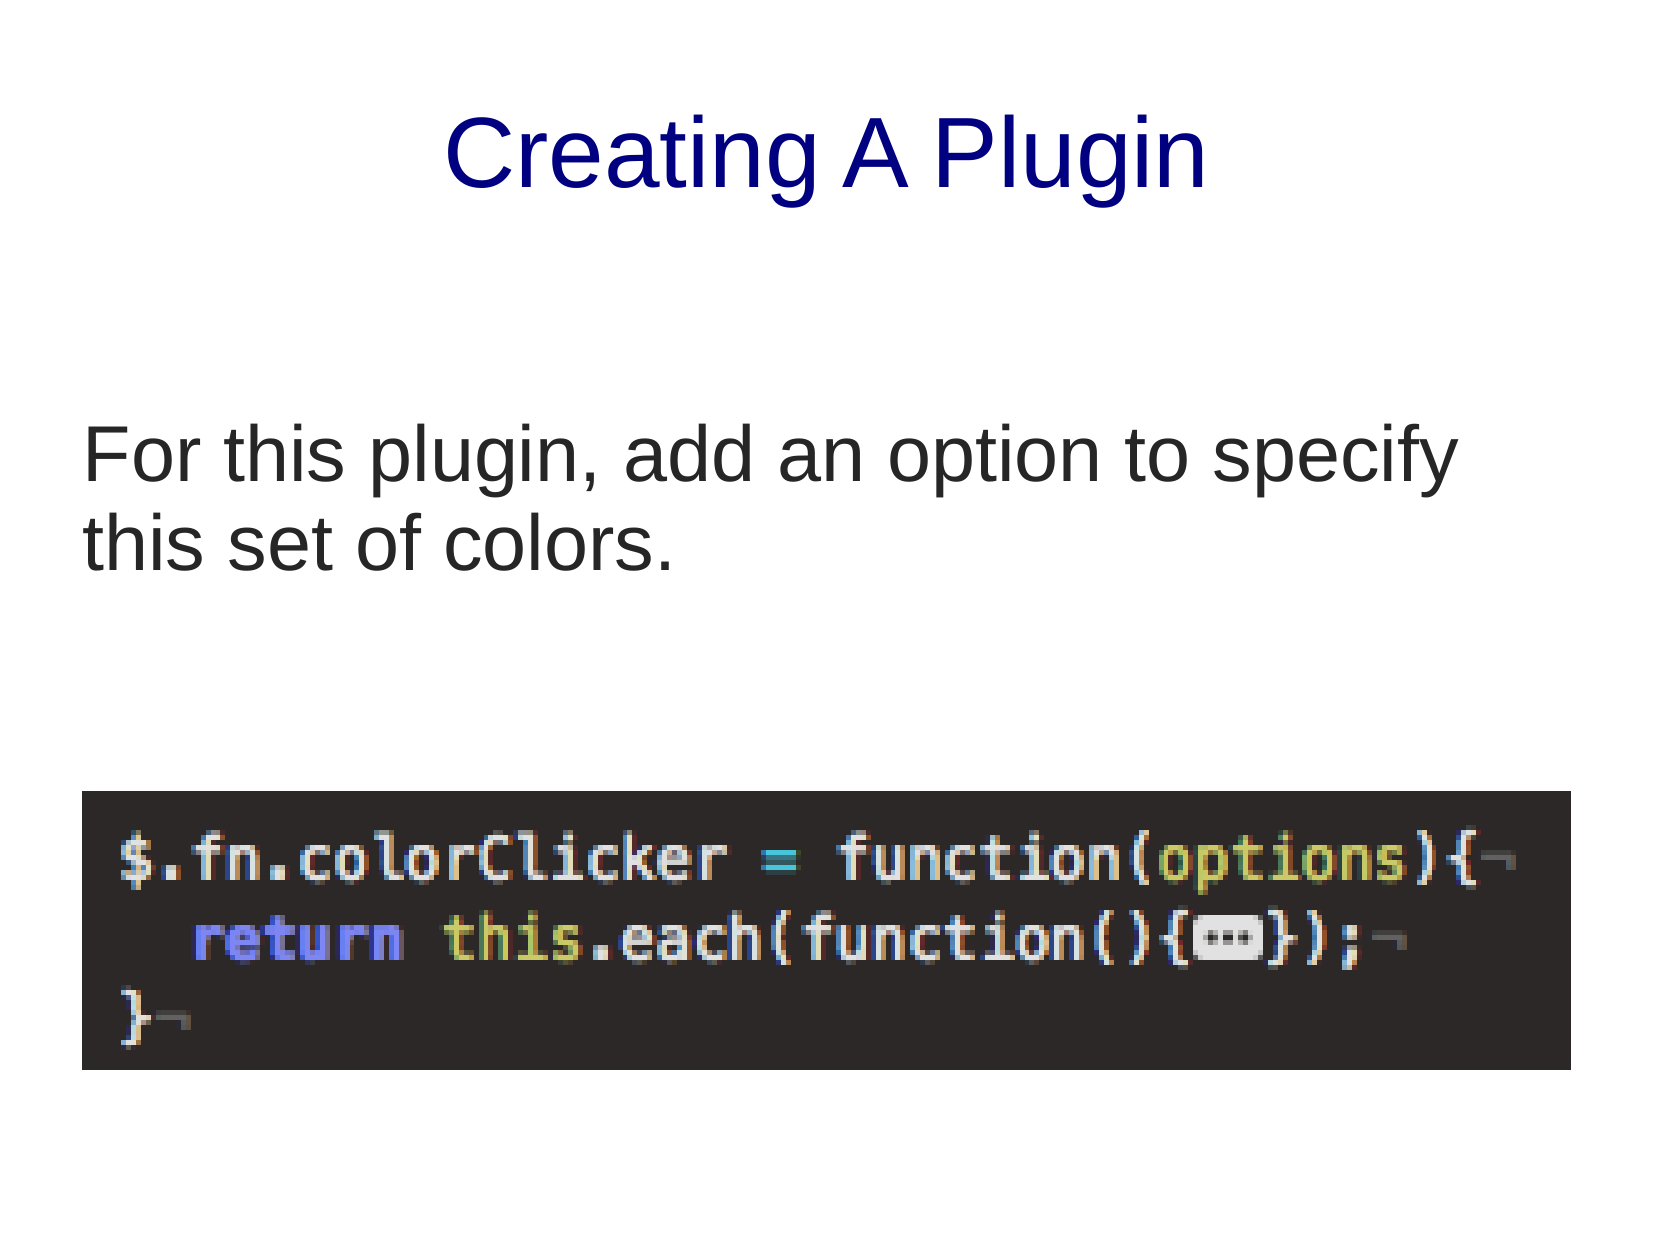

# Creating A Plugin
For this plugin, add an option to specify this set of colors.